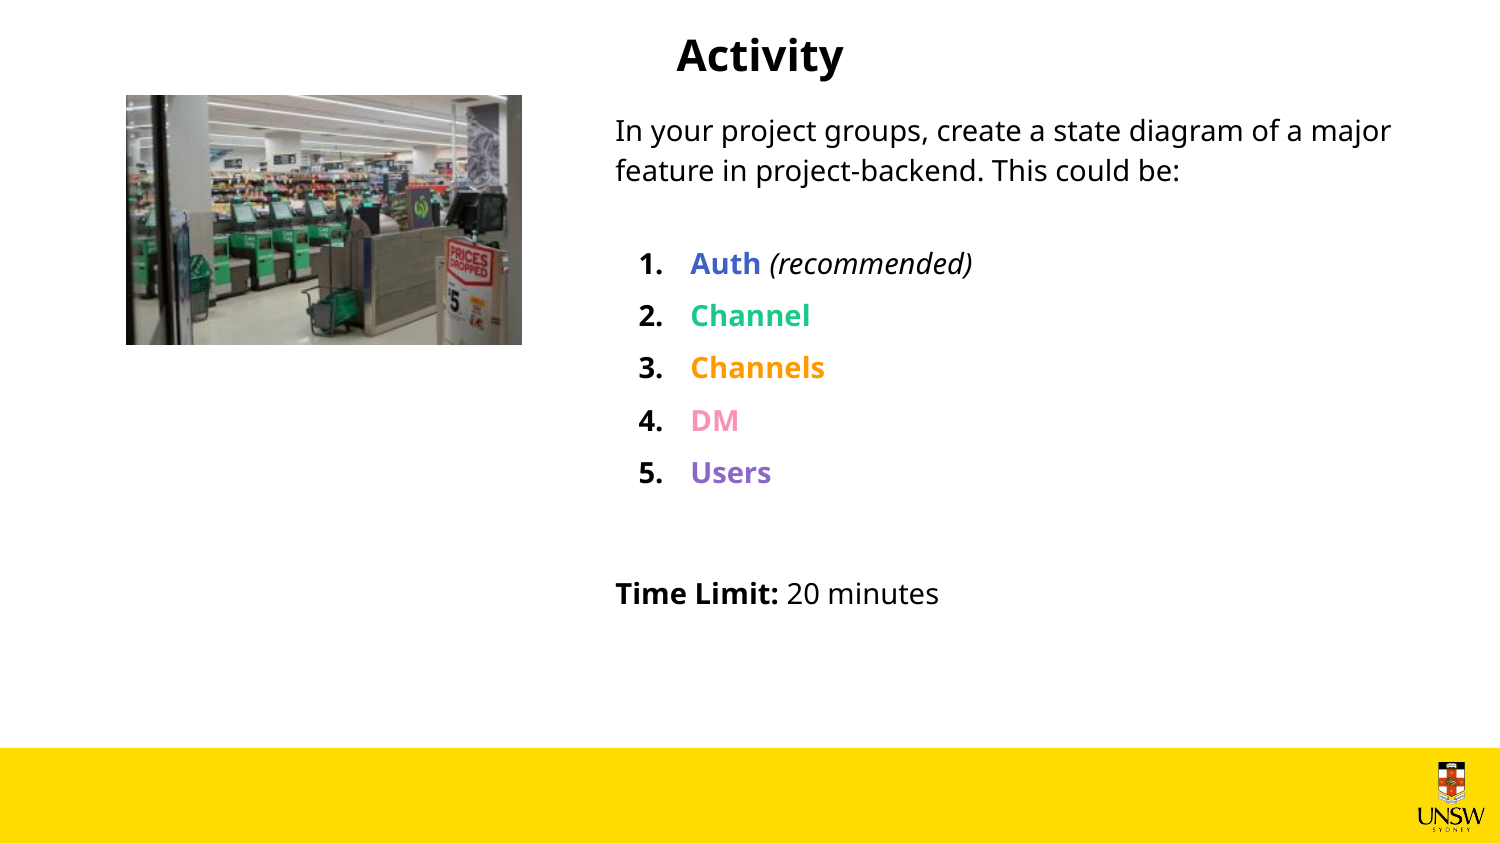

Activity
In your project groups, create a state diagram of a major feature in project-backend. This could be:
Auth (recommended)
Channel
Channels
DM
Users
Time Limit: 20 minutes